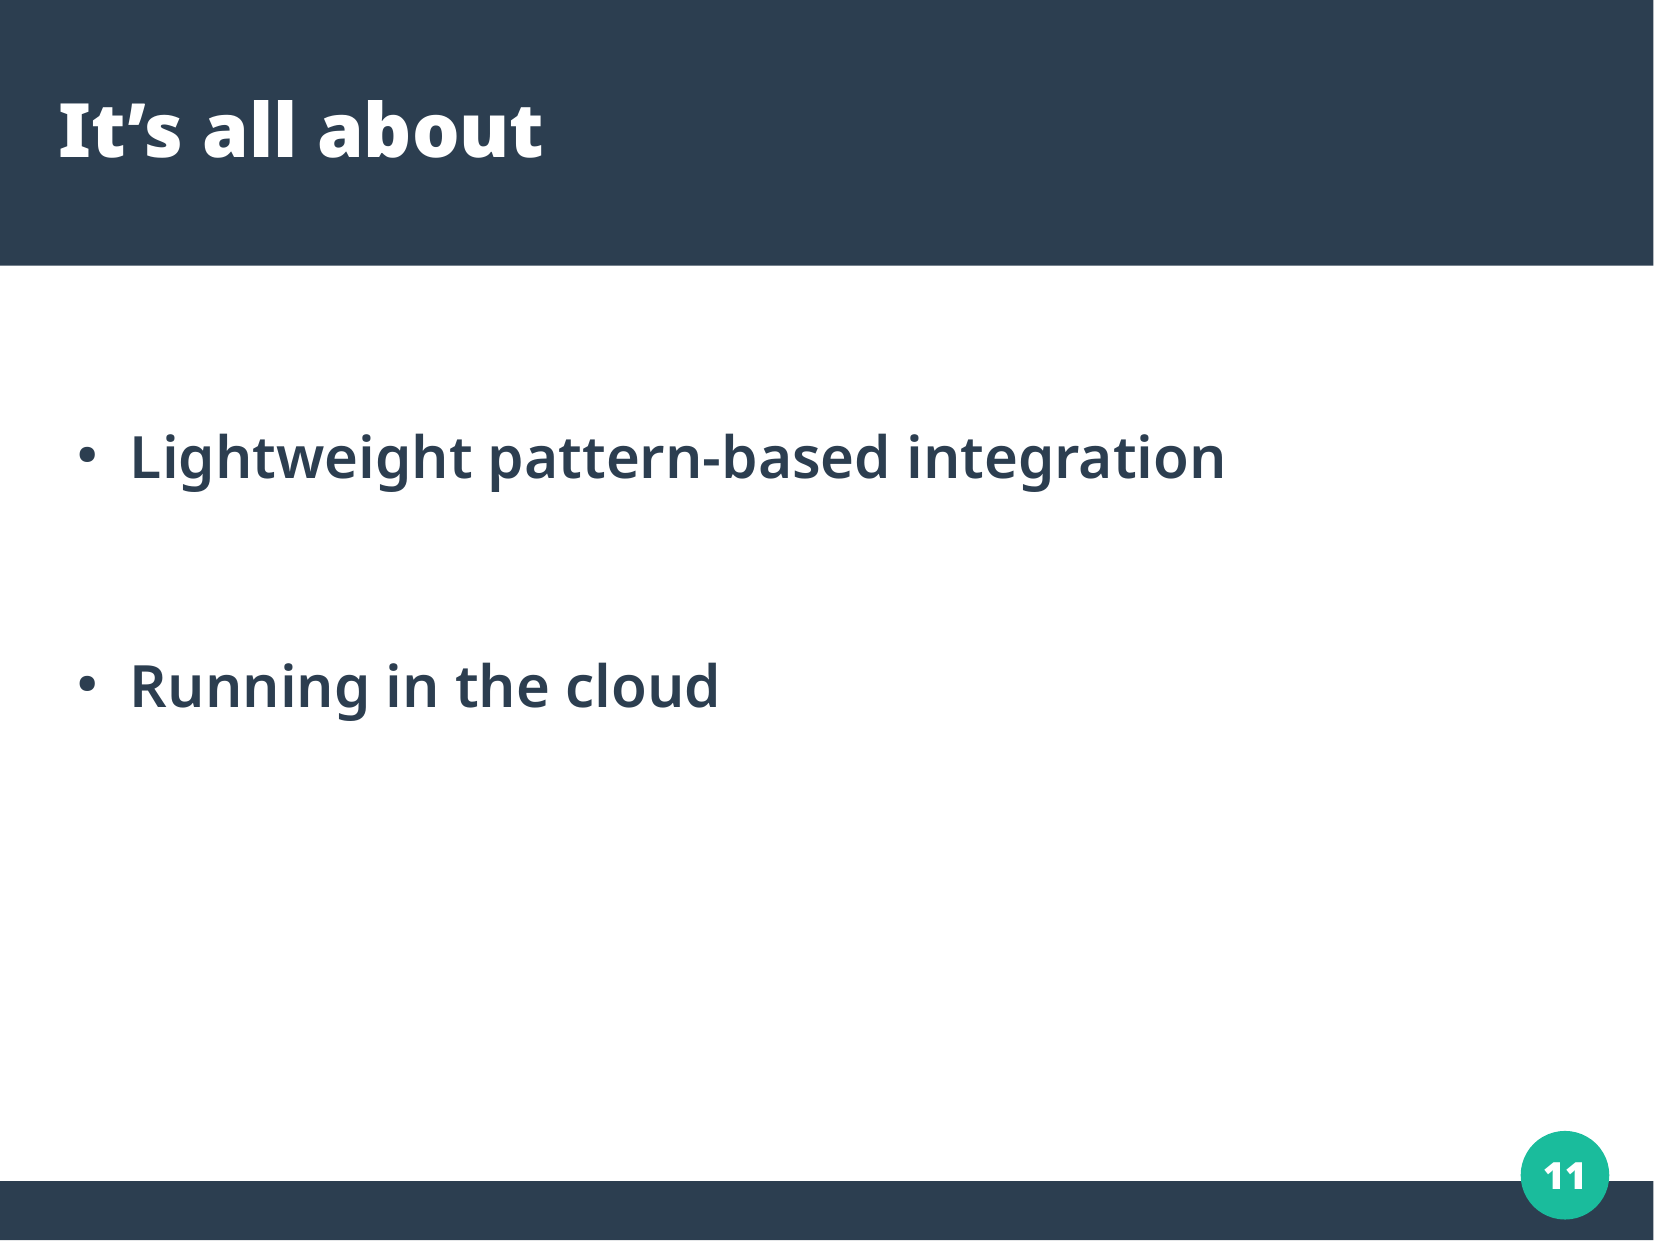

# It’s all about
Lightweight pattern-based integration
Running in the cloud
11